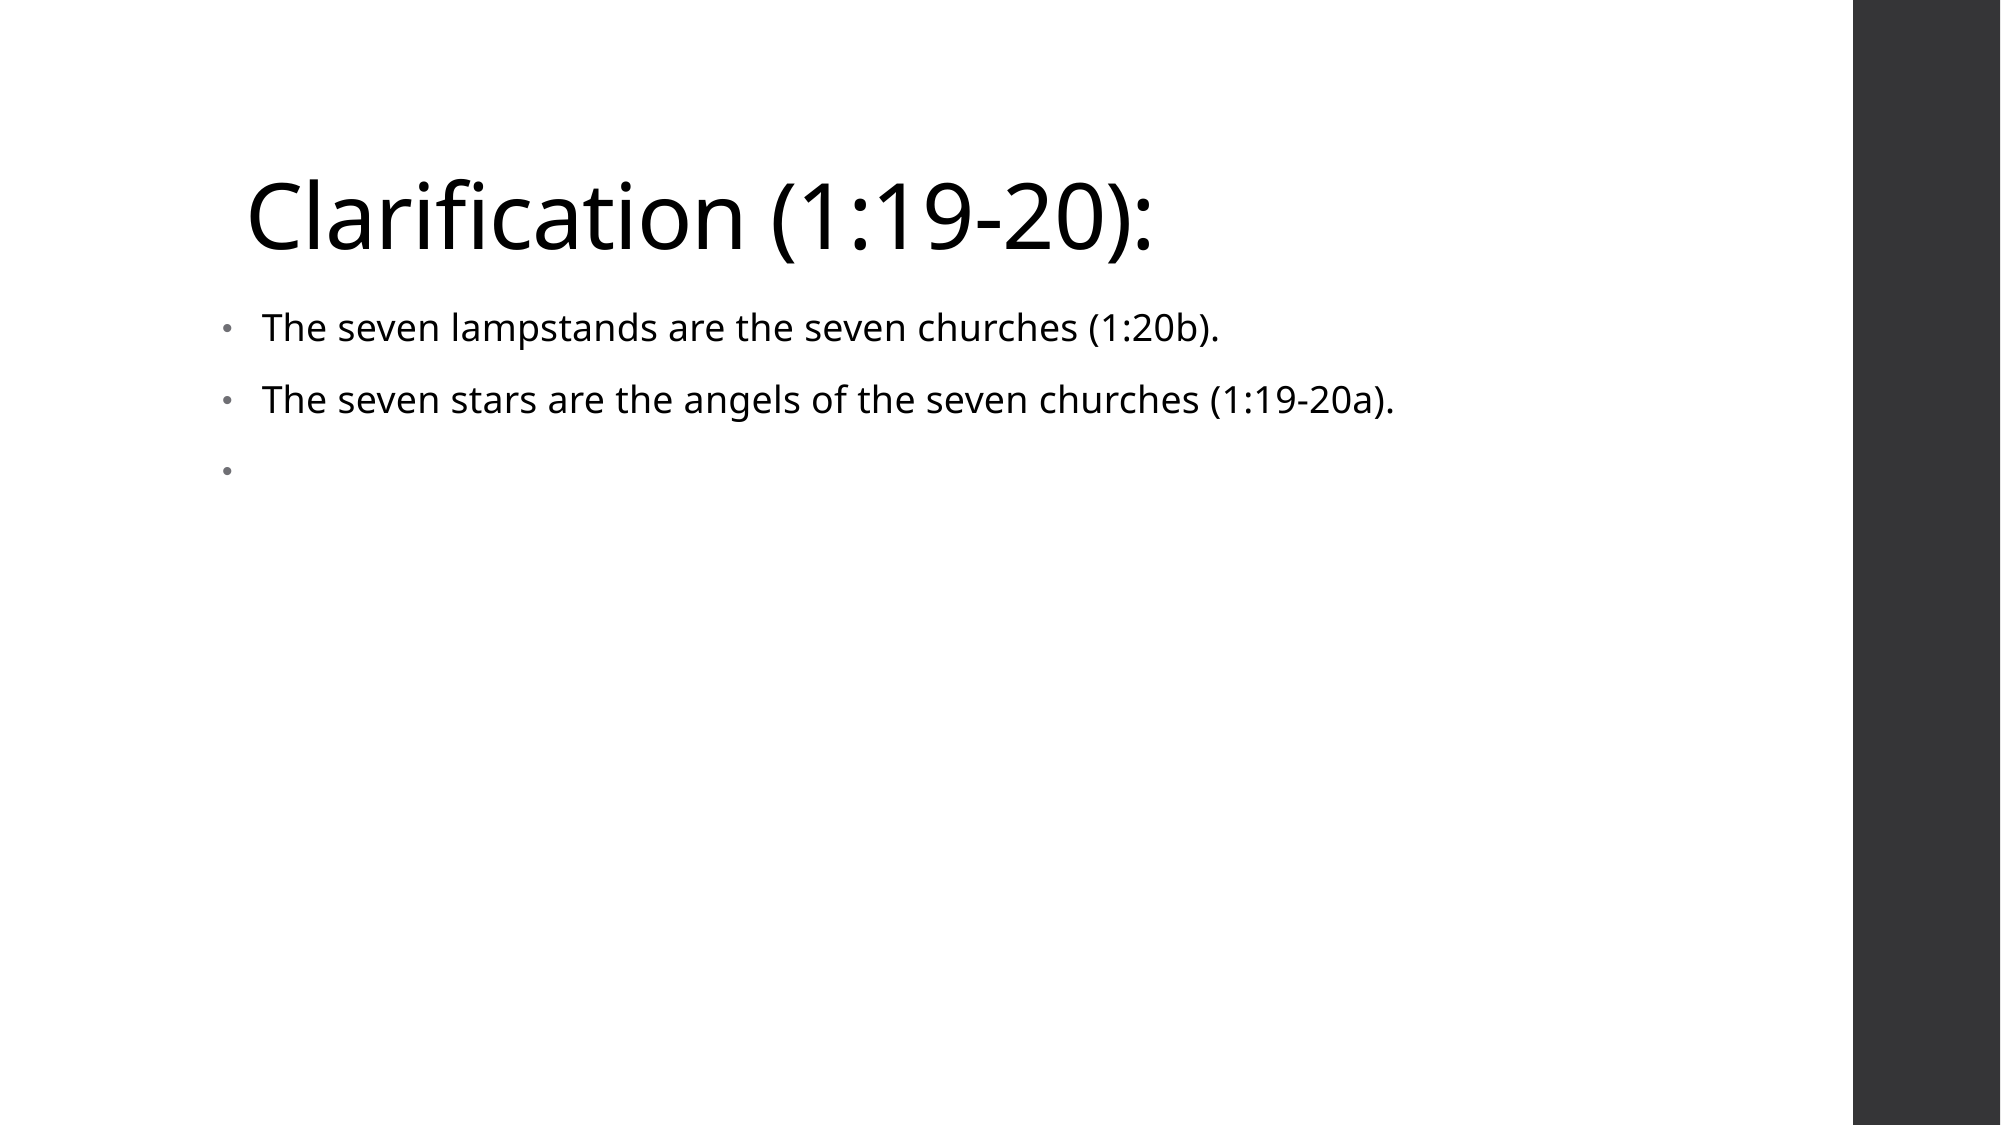

# Clarification (1:19-20):
 The seven lampstands are the seven churches (1:20b).
 The seven stars are the angels of the seven churches (1:19-20a).